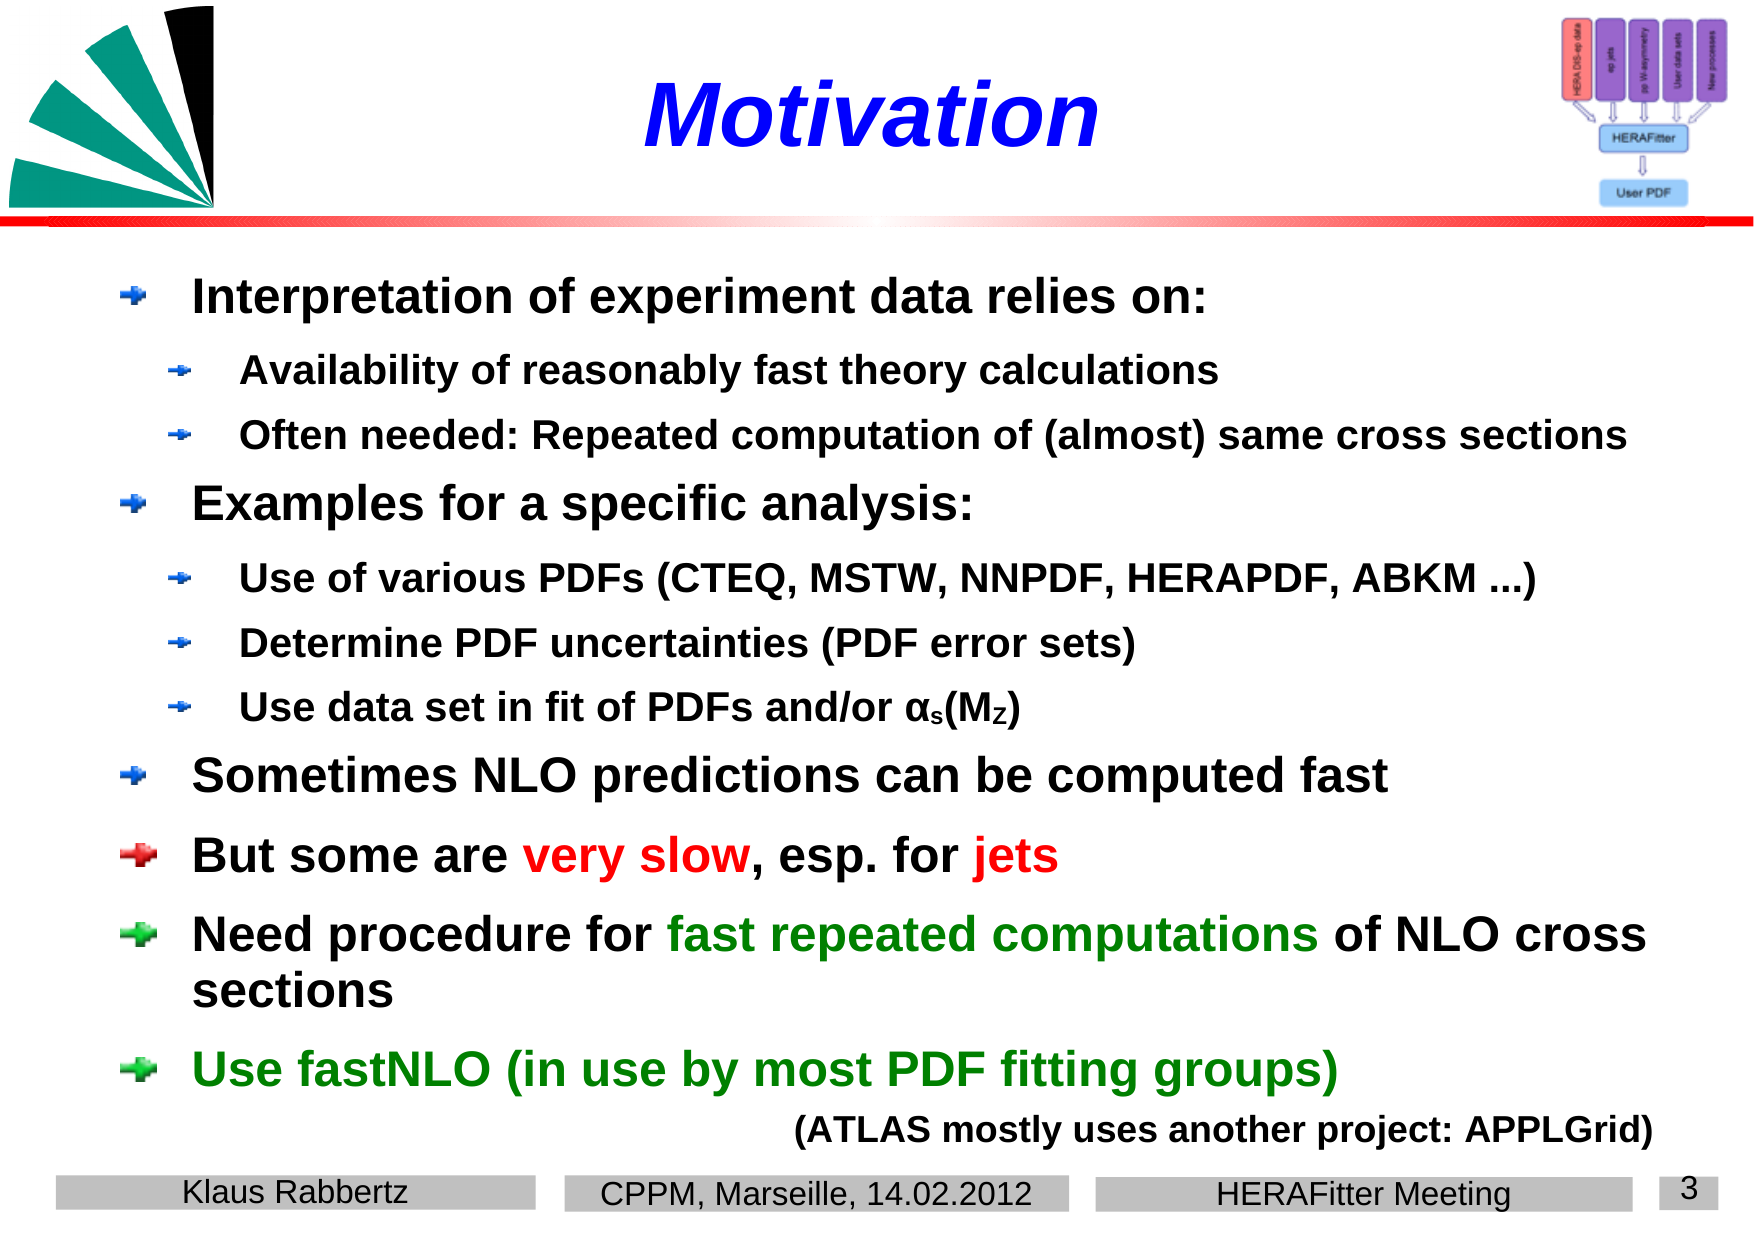

# Motivation
Interpretation of experiment data relies on:
Availability of reasonably fast theory calculations
Often needed: Repeated computation of (almost) same cross sections
Examples for a specific analysis:
Use of various PDFs (CTEQ, MSTW, NNPDF, HERAPDF, ABKM ...)
Determine PDF uncertainties (PDF error sets)
Use data set in fit of PDFs and/or αs(MZ)
Sometimes NLO predictions can be computed fast
But some are very slow, esp. for jets
Need procedure for fast repeated computations of NLO cross sections
Use fastNLO (in use by most PDF fitting groups) (ATLAS mostly uses another project: APPLGrid)